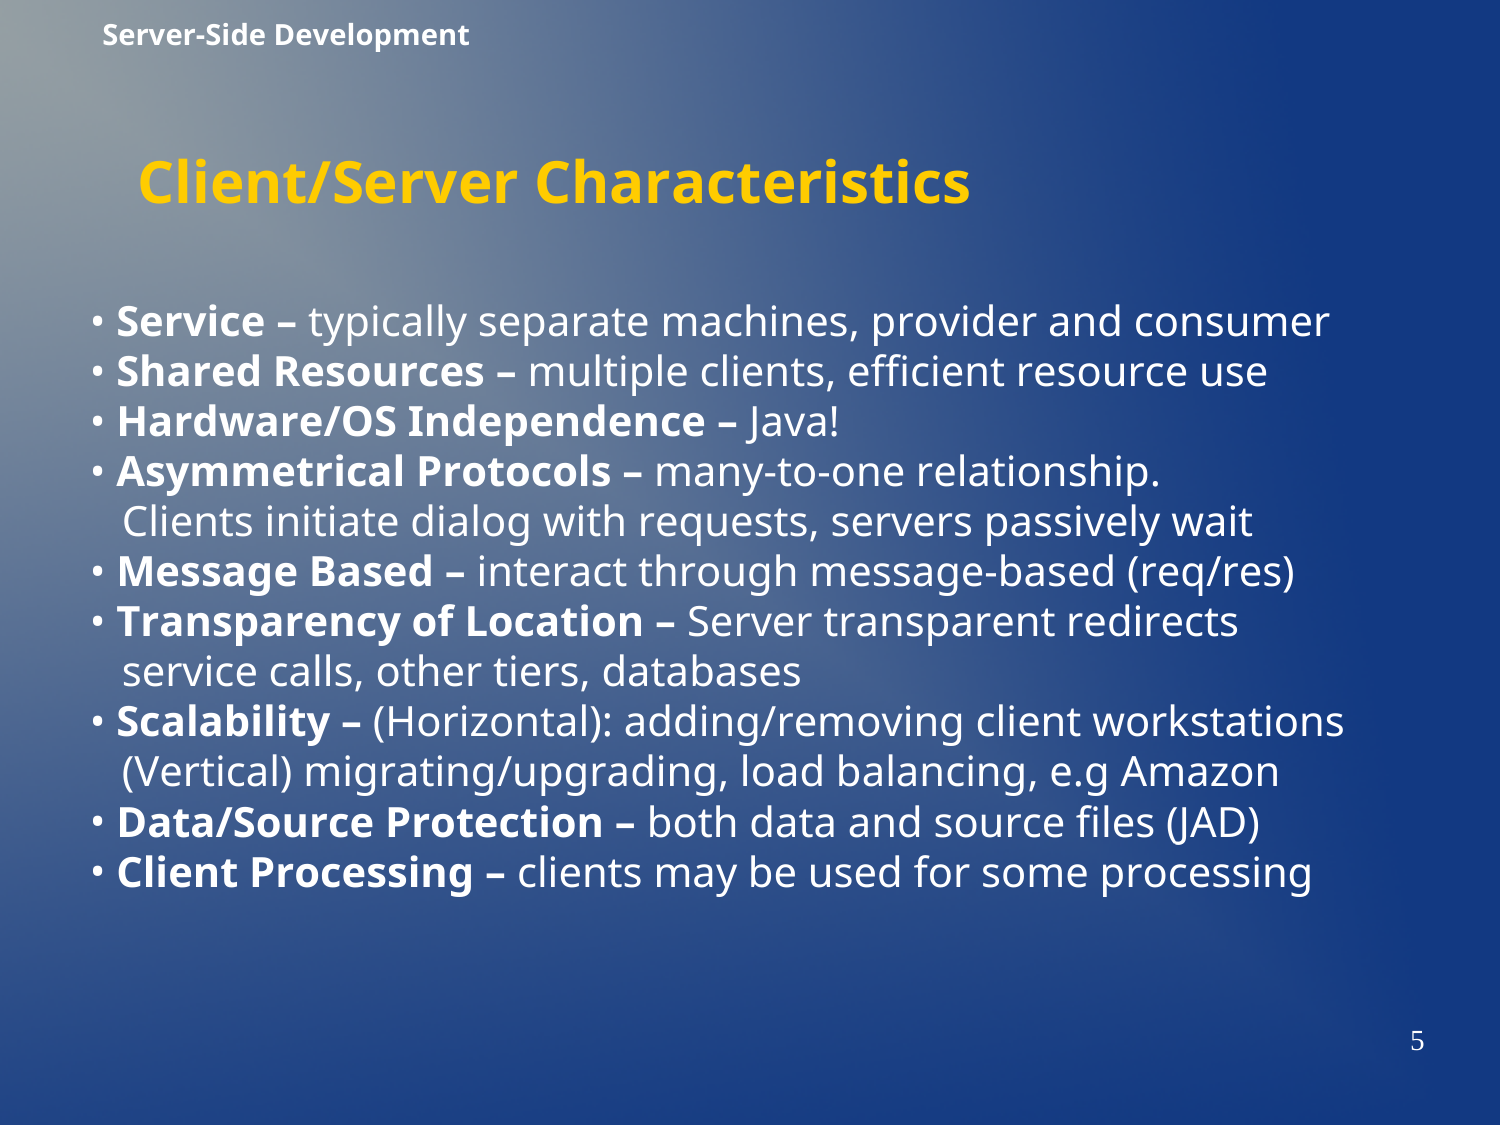

Server-Side Development
Client/Server Characteristics
 Service – typically separate machines, provider and consumer
 Shared Resources – multiple clients, efficient resource use
 Hardware/OS Independence – Java!
 Asymmetrical Protocols – many-to-one relationship.
 Clients initiate dialog with requests, servers passively wait
 Message Based – interact through message-based (req/res)
 Transparency of Location – Server transparent redirects
 service calls, other tiers, databases
 Scalability – (Horizontal): adding/removing client workstations
 (Vertical) migrating/upgrading, load balancing, e.g Amazon
 Data/Source Protection – both data and source files (JAD)
 Client Processing – clients may be used for some processing
5